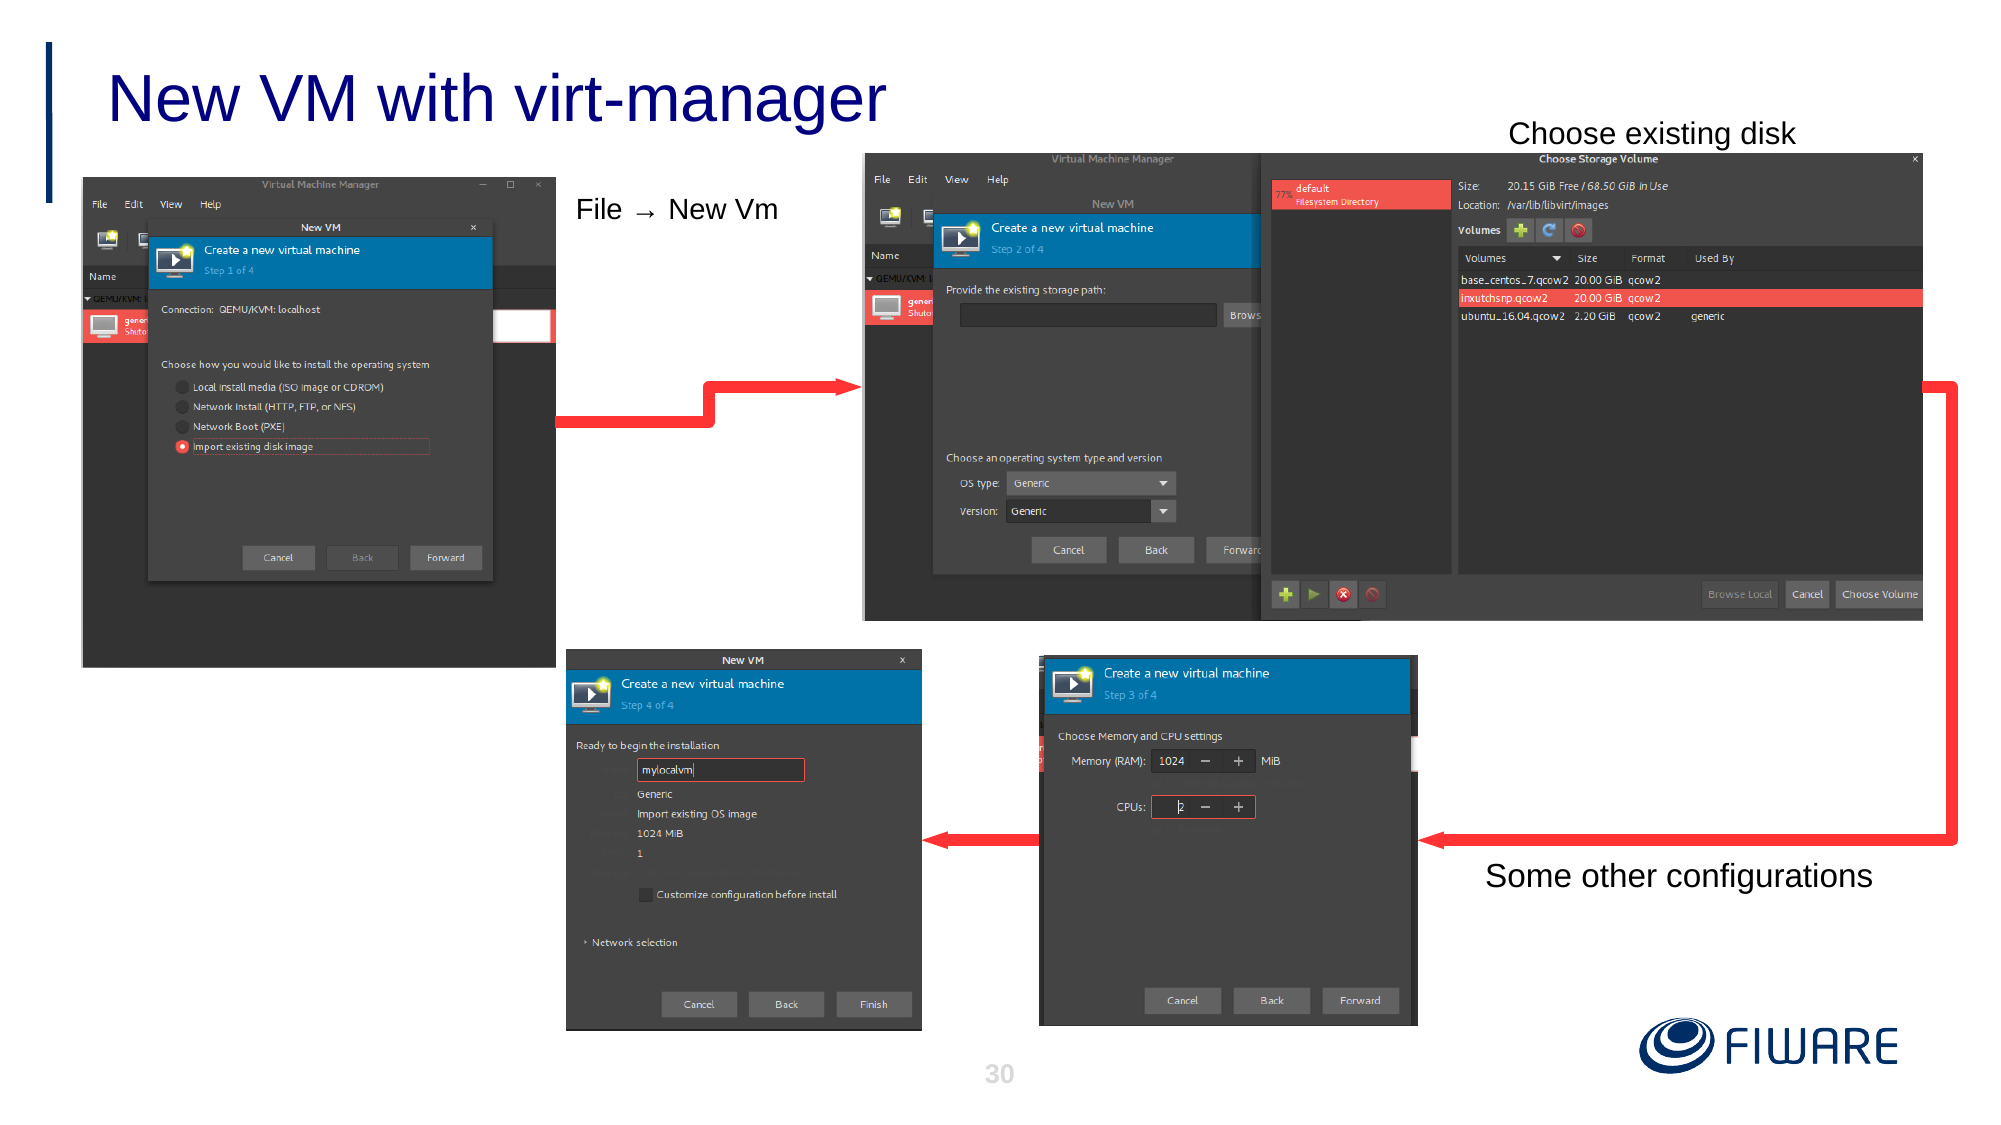

# New VM with virt-manager
Choose existing disk
File → New Vm
Some other configurations